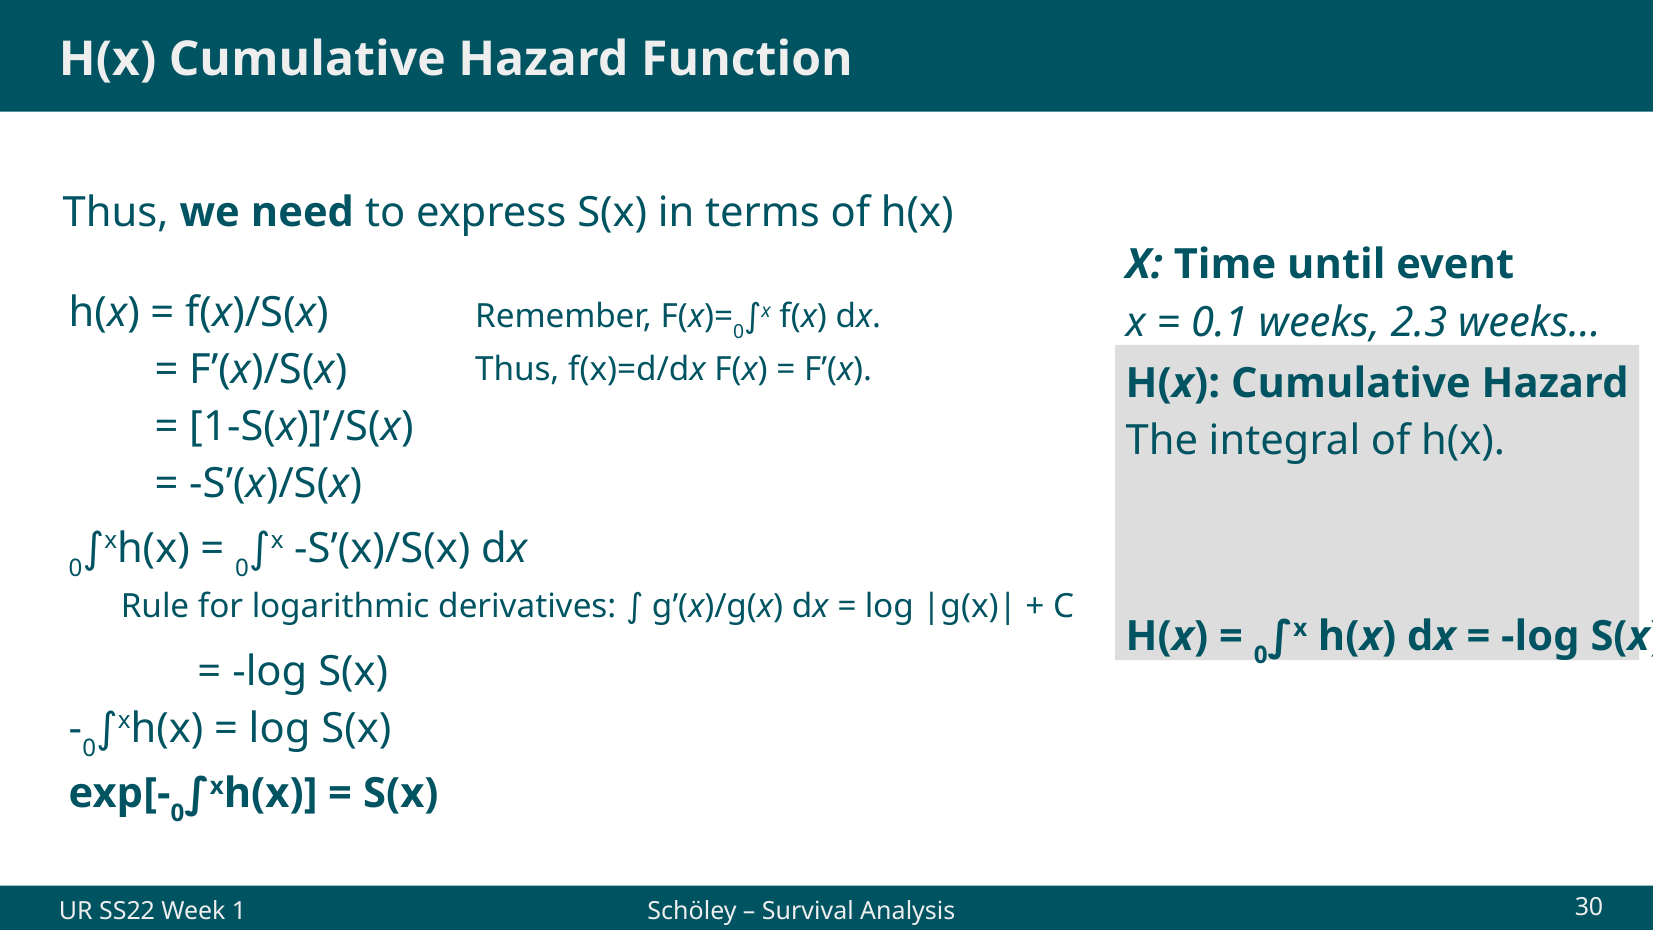

# H(x) Cumulative Hazard Function
Thus, we need to express S(x) in terms of h(x)
X: Time until event
x = 0.1 weeks, 2.3 weeks...
h(x) = f(x)/S(x)
	 = F’(x)/S(x)
	 = [1-S(x)]’/S(x)
	 = -S’(x)/S(x)
Remember, F(x)=0∫x f(x) dx.
Thus, f(x)=d/dx F(x) = F’(x).
H(x): Cumulative Hazard
The integral of h(x).
0∫xh(x) = 0∫x -S’(x)/S(x) dx
	 = -log S(x)
-0∫xh(x) = log S(x)
exp[-0∫xh(x)] = S(x)
Rule for logarithmic derivatives: ∫ g’(x)/g(x) dx = log |g(x)| + C
H(x) = 0∫x h(x) dx = -log S(x)
30
UR SS22 Week 1
Schöley – Survival Analysis